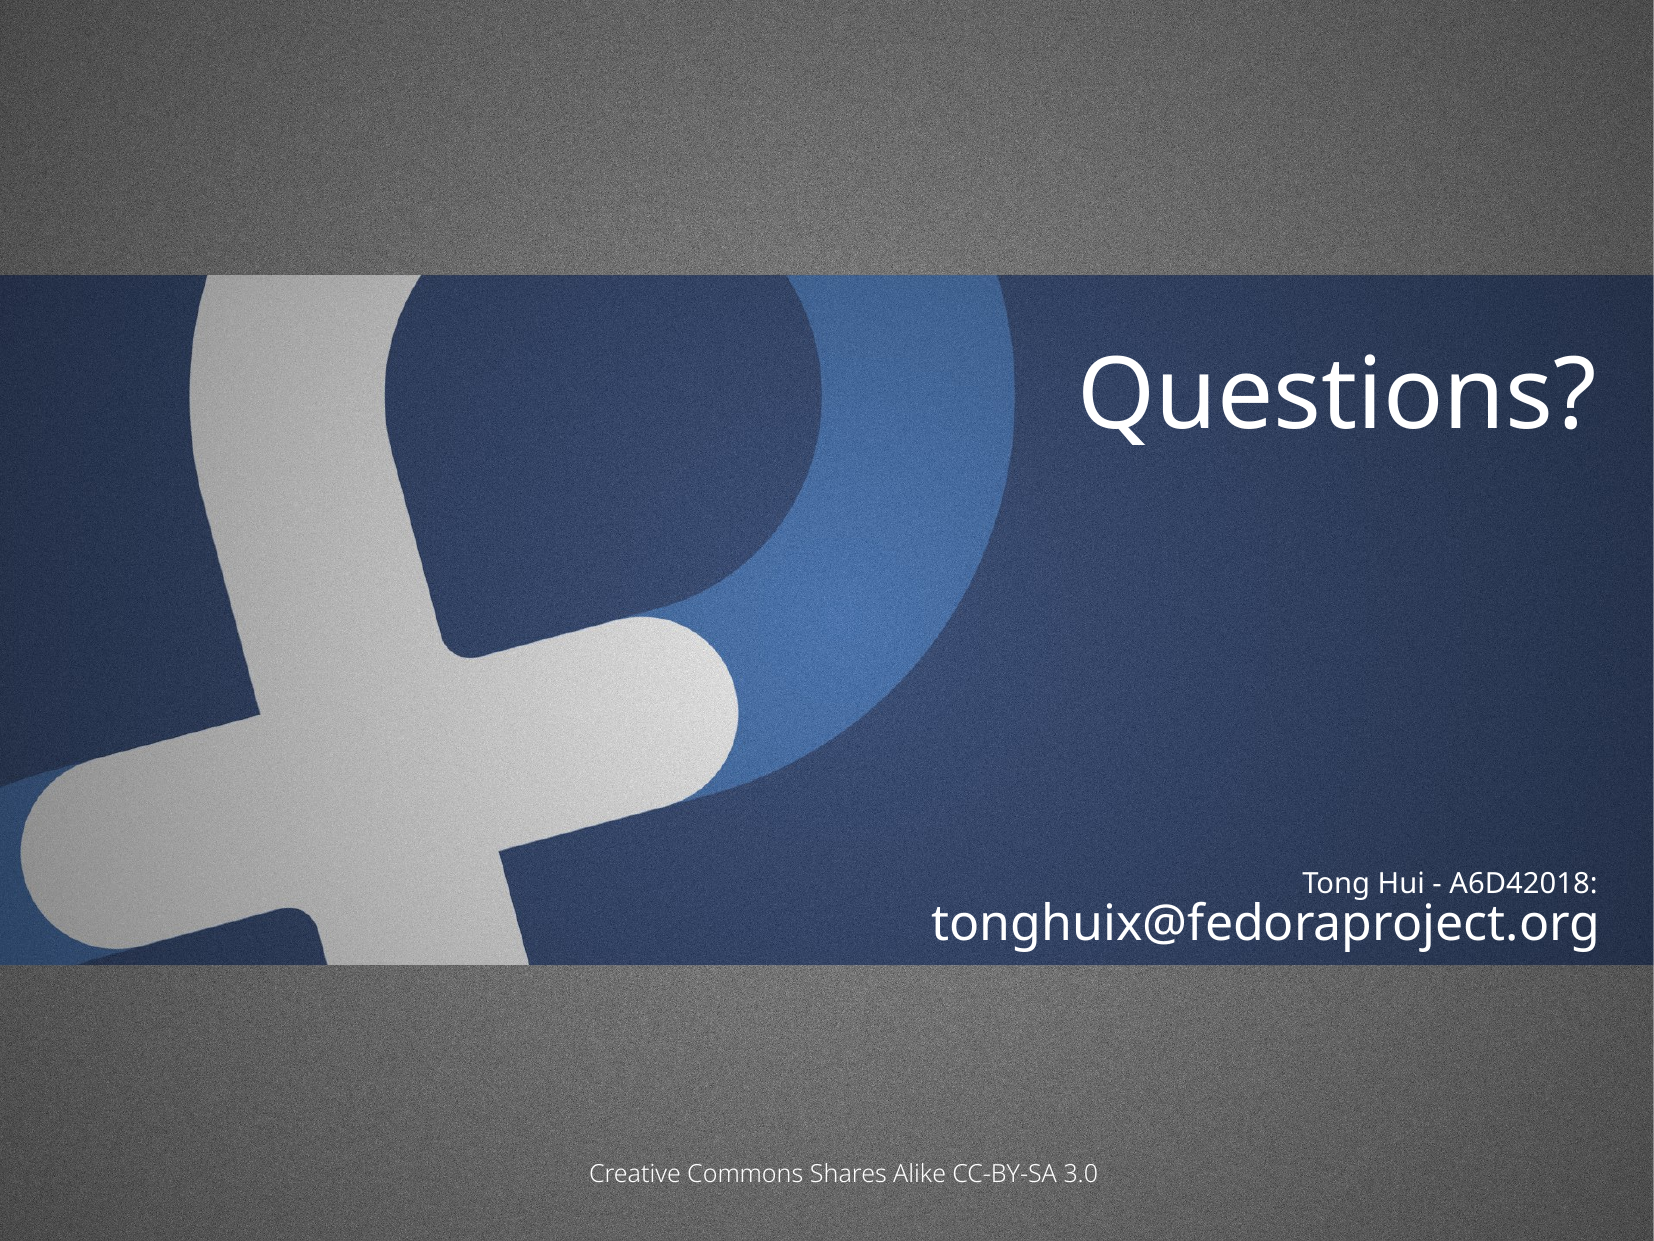

# Questions?
Tong Hui - A6D42018:
tonghuix@fedoraproject.org
Creative Commons Shares Alike CC-BY-SA 3.0